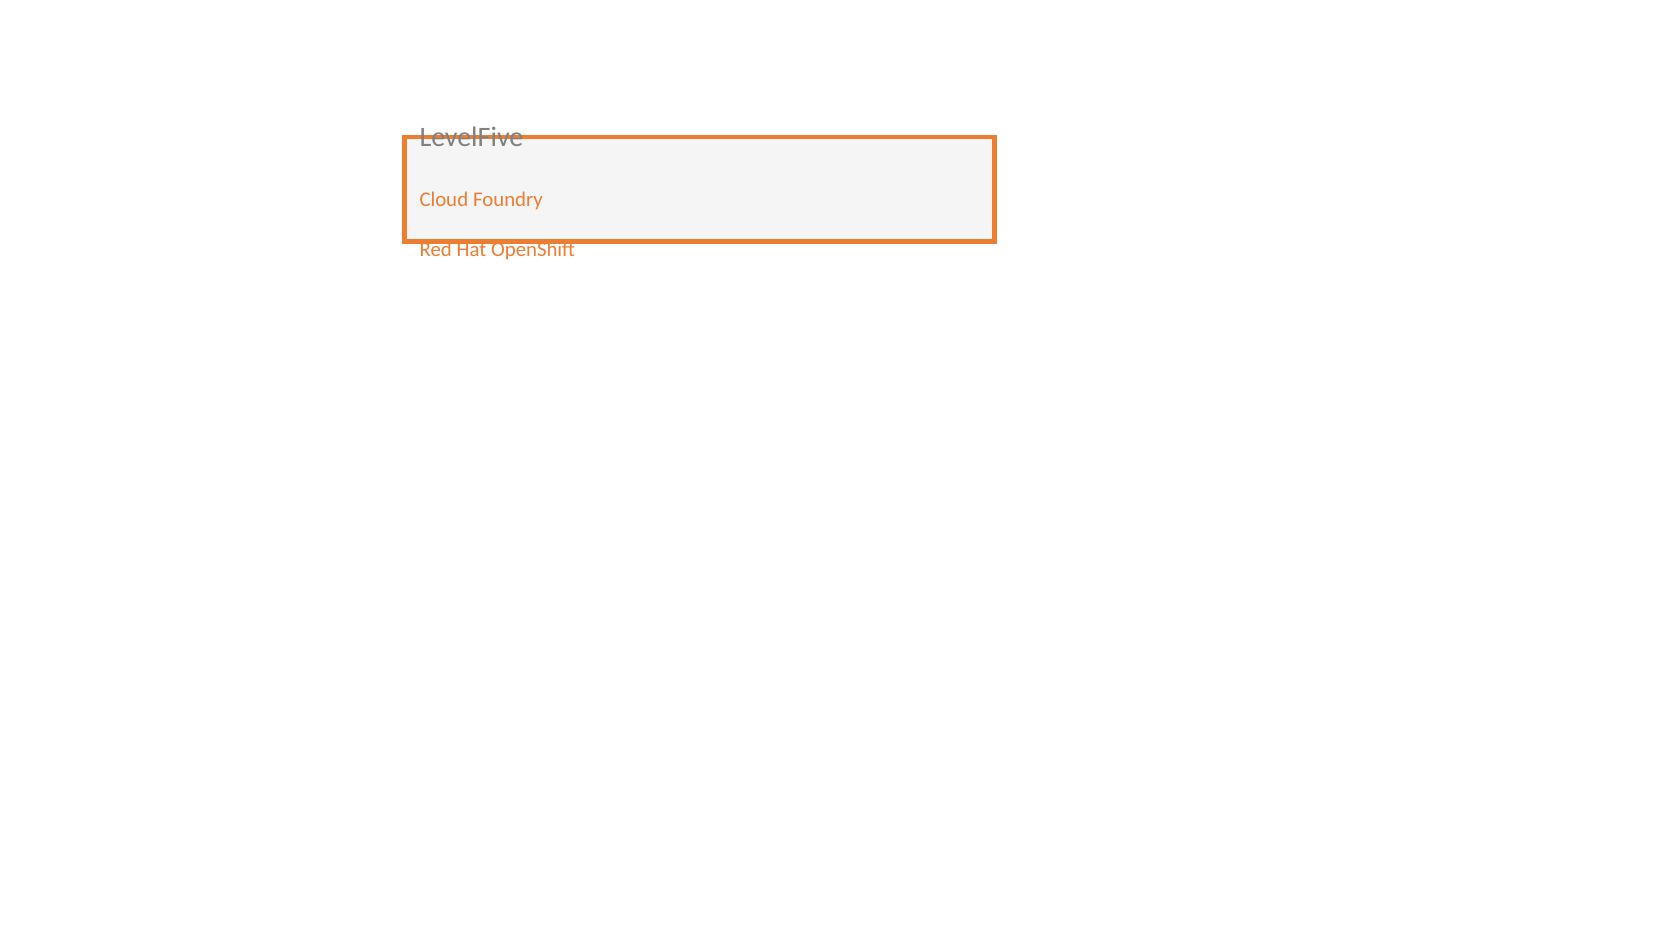

#
LevelFive	Cloud Foundry
	Red Hat OpenShift